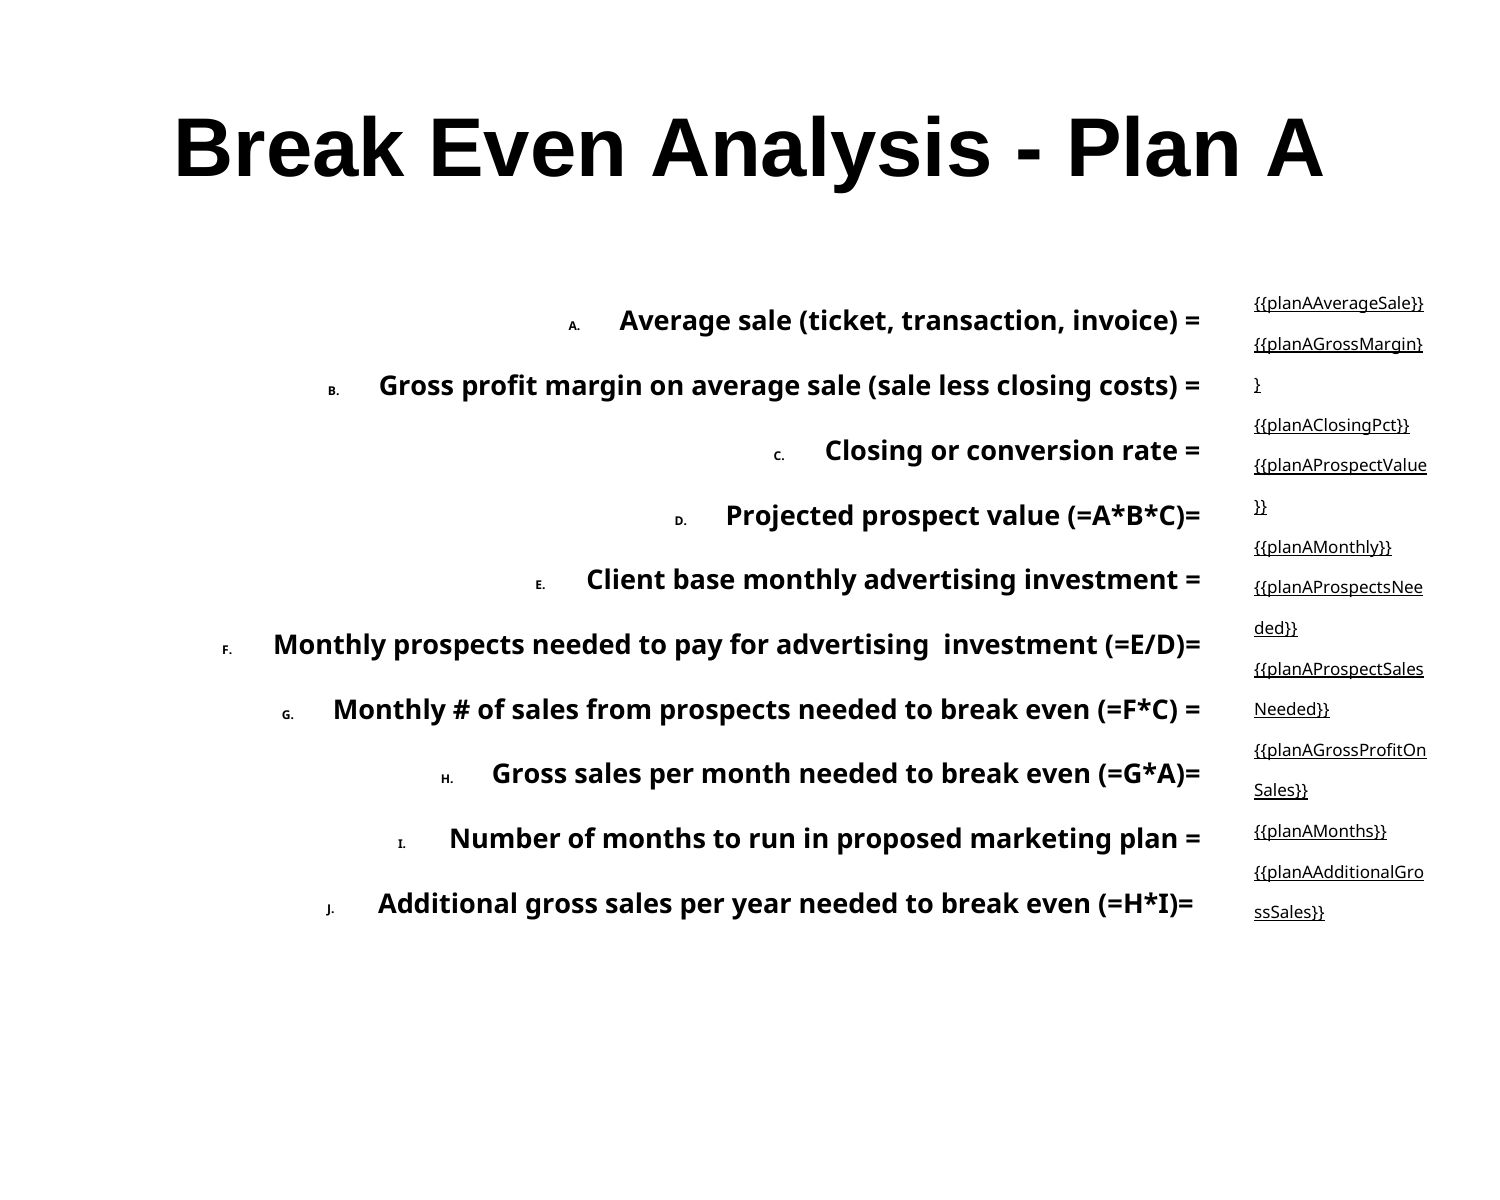

# Break Even Analysis - Plan A
Average sale (ticket, transaction, invoice) =
Gross profit margin on average sale (sale less closing costs) =
Closing or conversion rate =
Projected prospect value (=A*B*C)=
Client base monthly advertising investment =
Monthly prospects needed to pay for advertising investment (=E/D)=
Monthly # of sales from prospects needed to break even (=F*C) =
Gross sales per month needed to break even (=G*A)=
Number of months to run in proposed marketing plan =
Additional gross sales per year needed to break even (=H*I)=
{{planAAverageSale}}
{{planAGrossMargin}}
{{planAClosingPct}}
{{planAProspectValue}}
{{planAMonthly}}
{{planAProspectsNeeded}}
{{planAProspectSalesNeeded}}
{{planAGrossProfitOnSales}}
{{planAMonths}}
{{planAAdditionalGrossSales}}